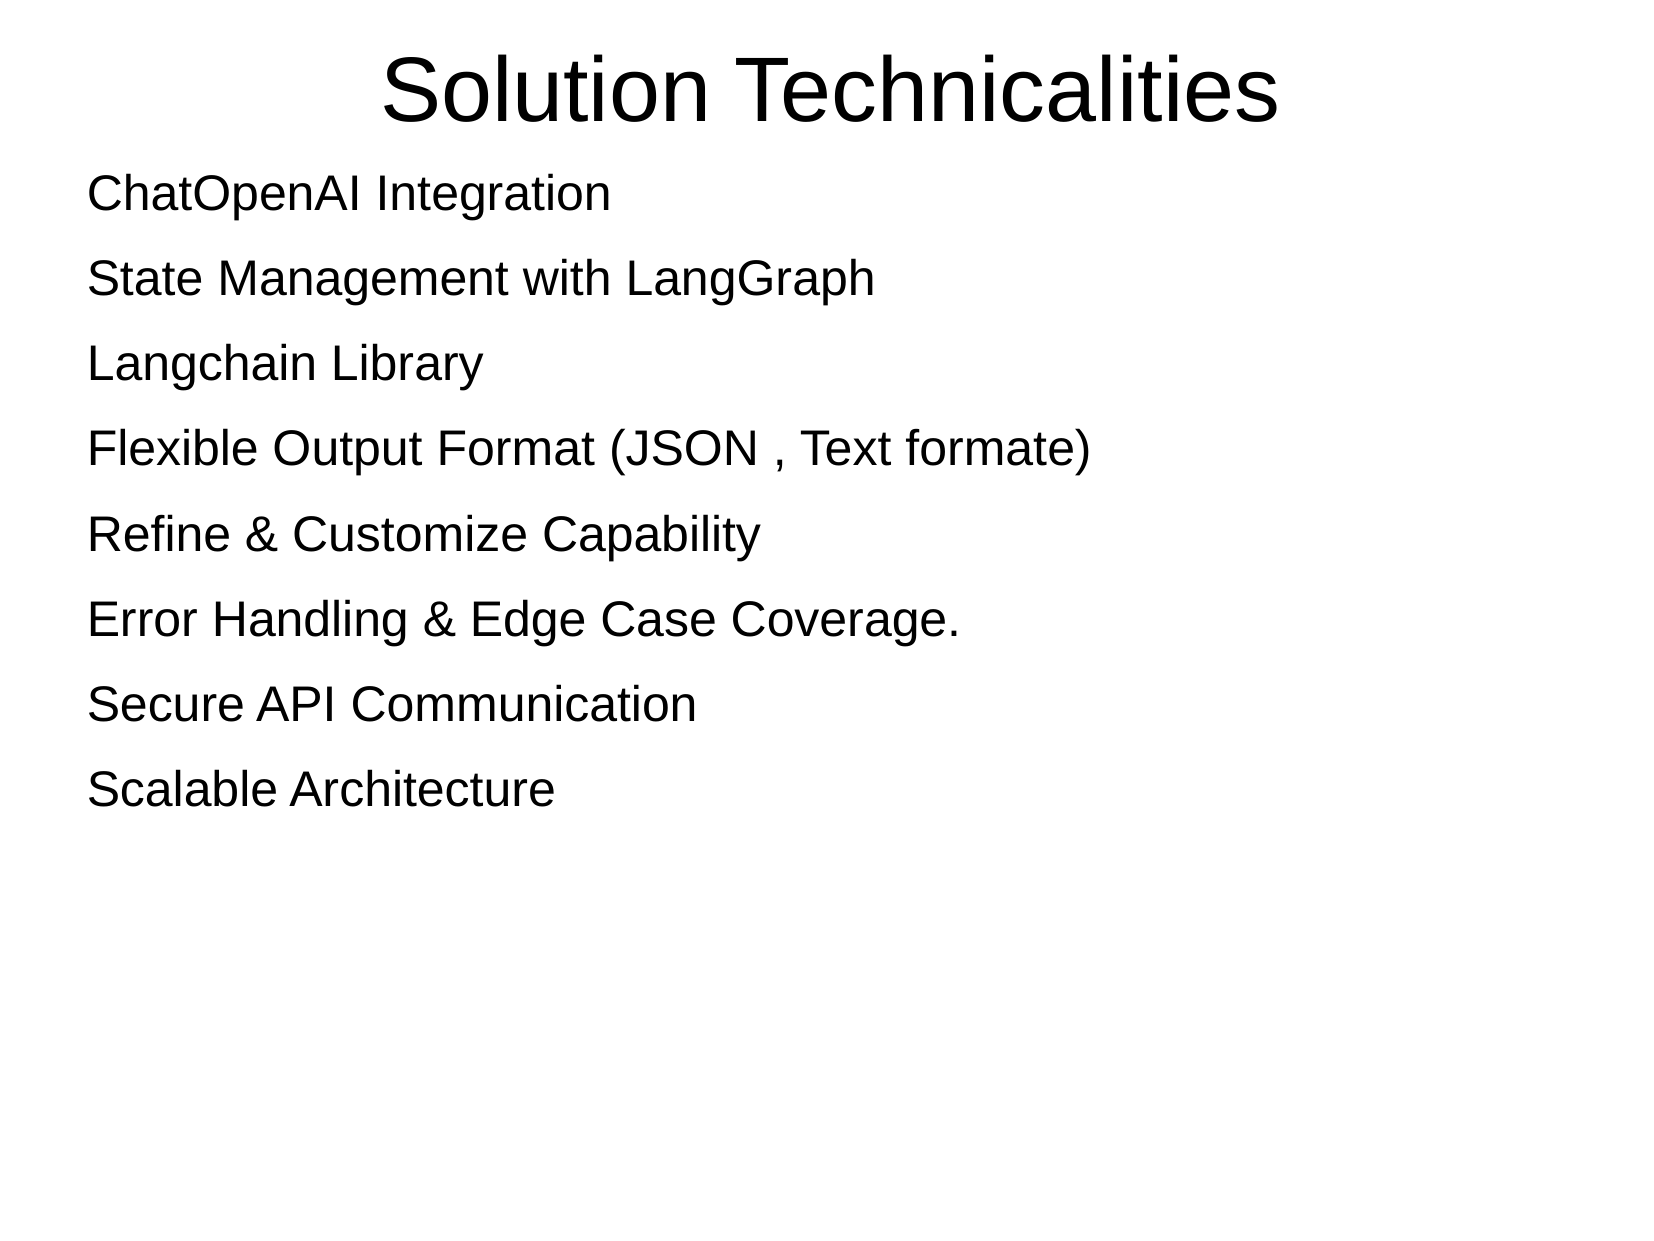

# Solution Technicalities
ChatOpenAI Integration
State Management with LangGraph
Langchain Library
Flexible Output Format (JSON , Text formate)
Refine & Customize Capability
Error Handling & Edge Case Coverage.
Secure API Communication
Scalable Architecture